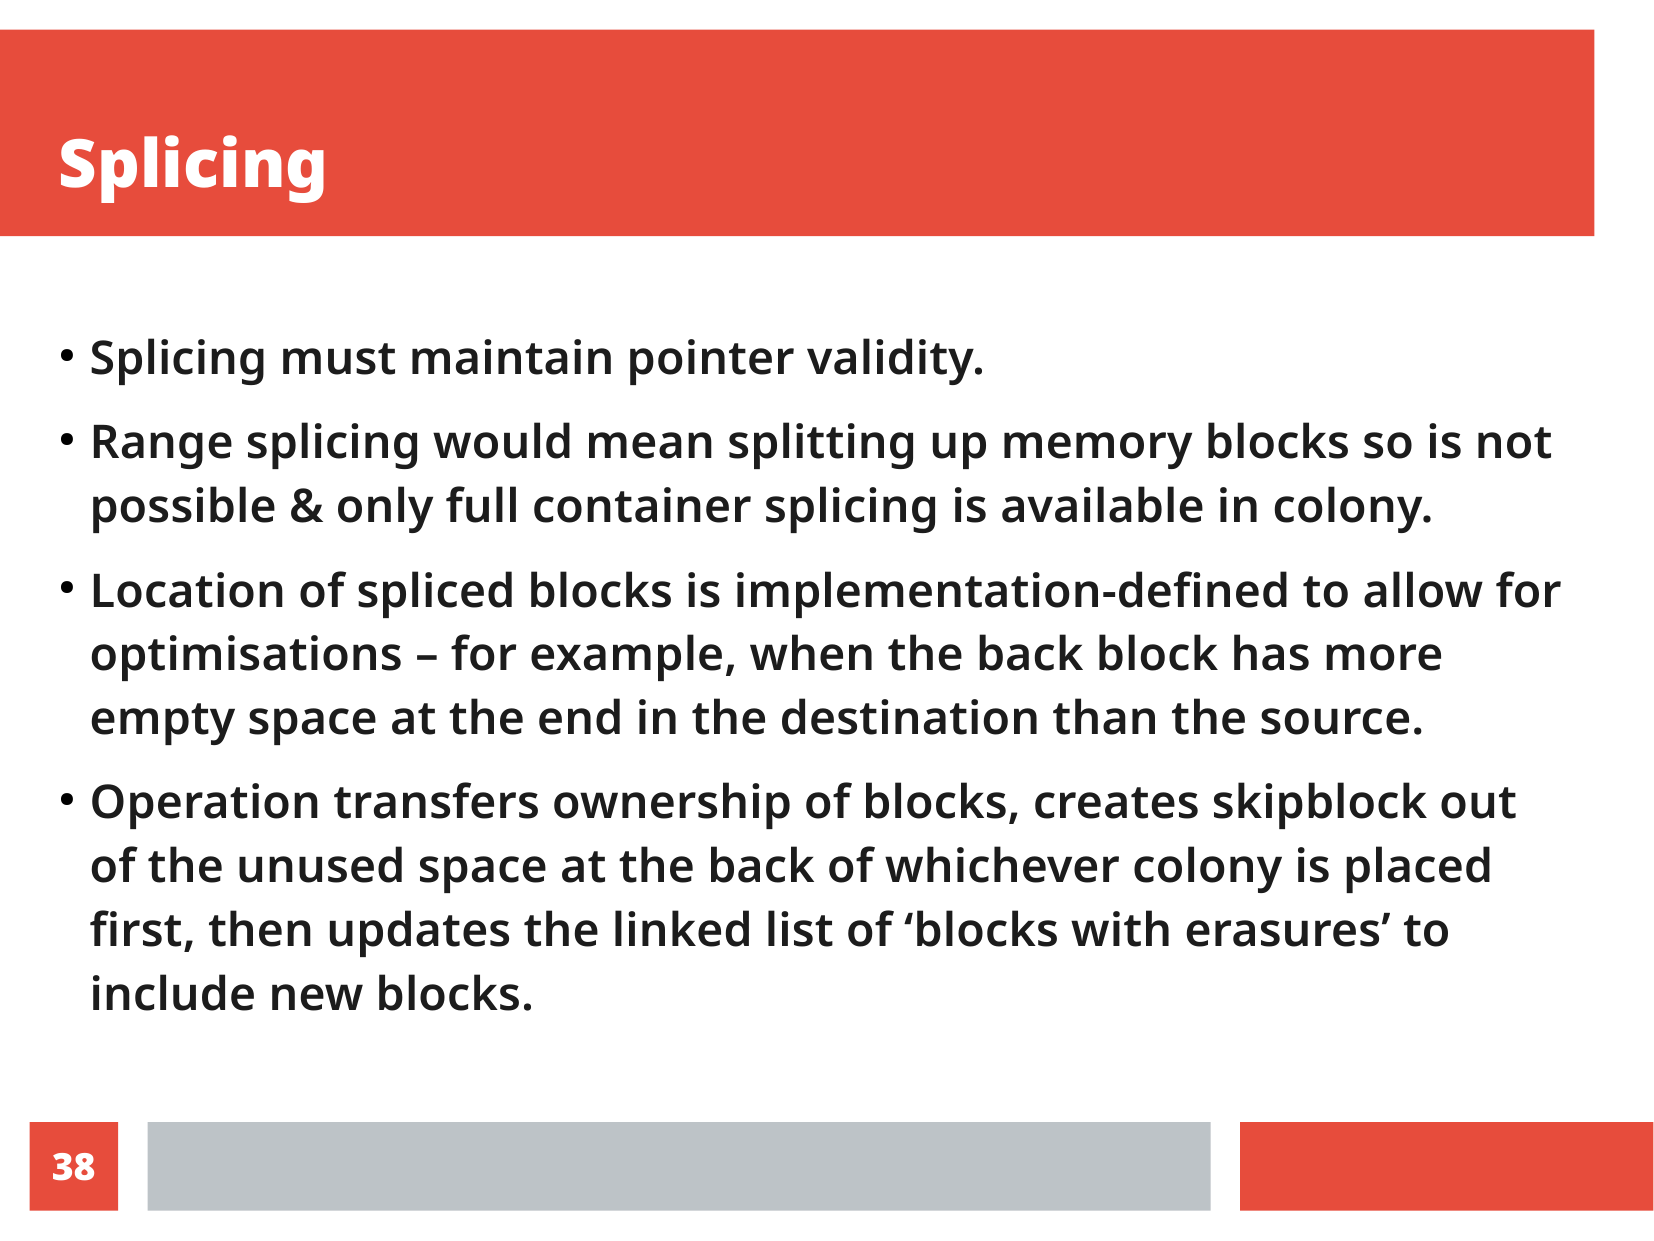

# Splicing
Splicing must maintain pointer validity.
Range splicing would mean splitting up memory blocks so is not possible & only full container splicing is available in colony.
Location of spliced blocks is implementation-defined to allow for optimisations – for example, when the back block has more empty space at the end in the destination than the source.
Operation transfers ownership of blocks, creates skipblock out of the unused space at the back of whichever colony is placed first, then updates the linked list of ‘blocks with erasures’ to include new blocks.
38